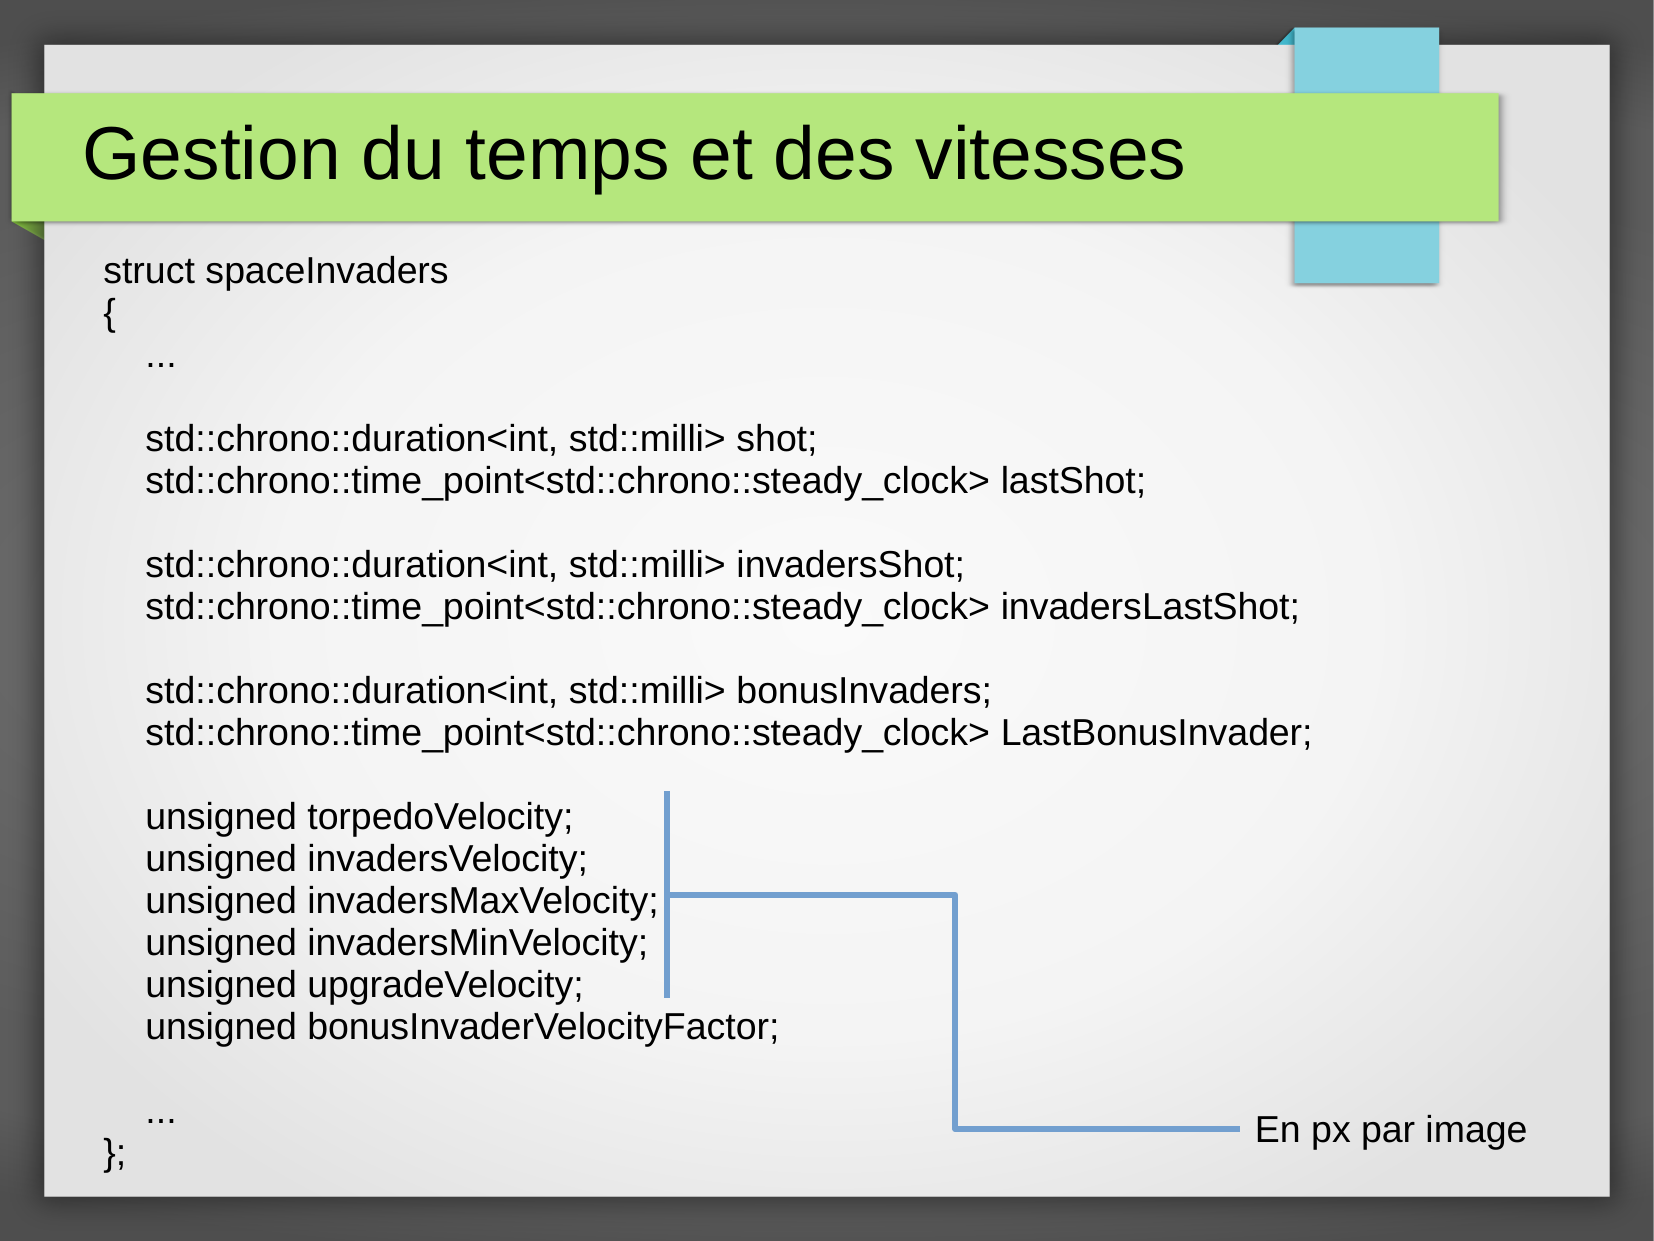

# Gestion du temps et des vitesses
struct spaceInvaders
{
 ...
 std::chrono::duration<int, std::milli> shot;
 std::chrono::time_point<std::chrono::steady_clock> lastShot;
 std::chrono::duration<int, std::milli> invadersShot;
 std::chrono::time_point<std::chrono::steady_clock> invadersLastShot;
 std::chrono::duration<int, std::milli> bonusInvaders;
 std::chrono::time_point<std::chrono::steady_clock> LastBonusInvader;
 unsigned torpedoVelocity;
 unsigned invadersVelocity;
 unsigned invadersMaxVelocity;
 unsigned invadersMinVelocity;
 unsigned upgradeVelocity;
 unsigned bonusInvaderVelocityFactor;
 ...
};
En px par image